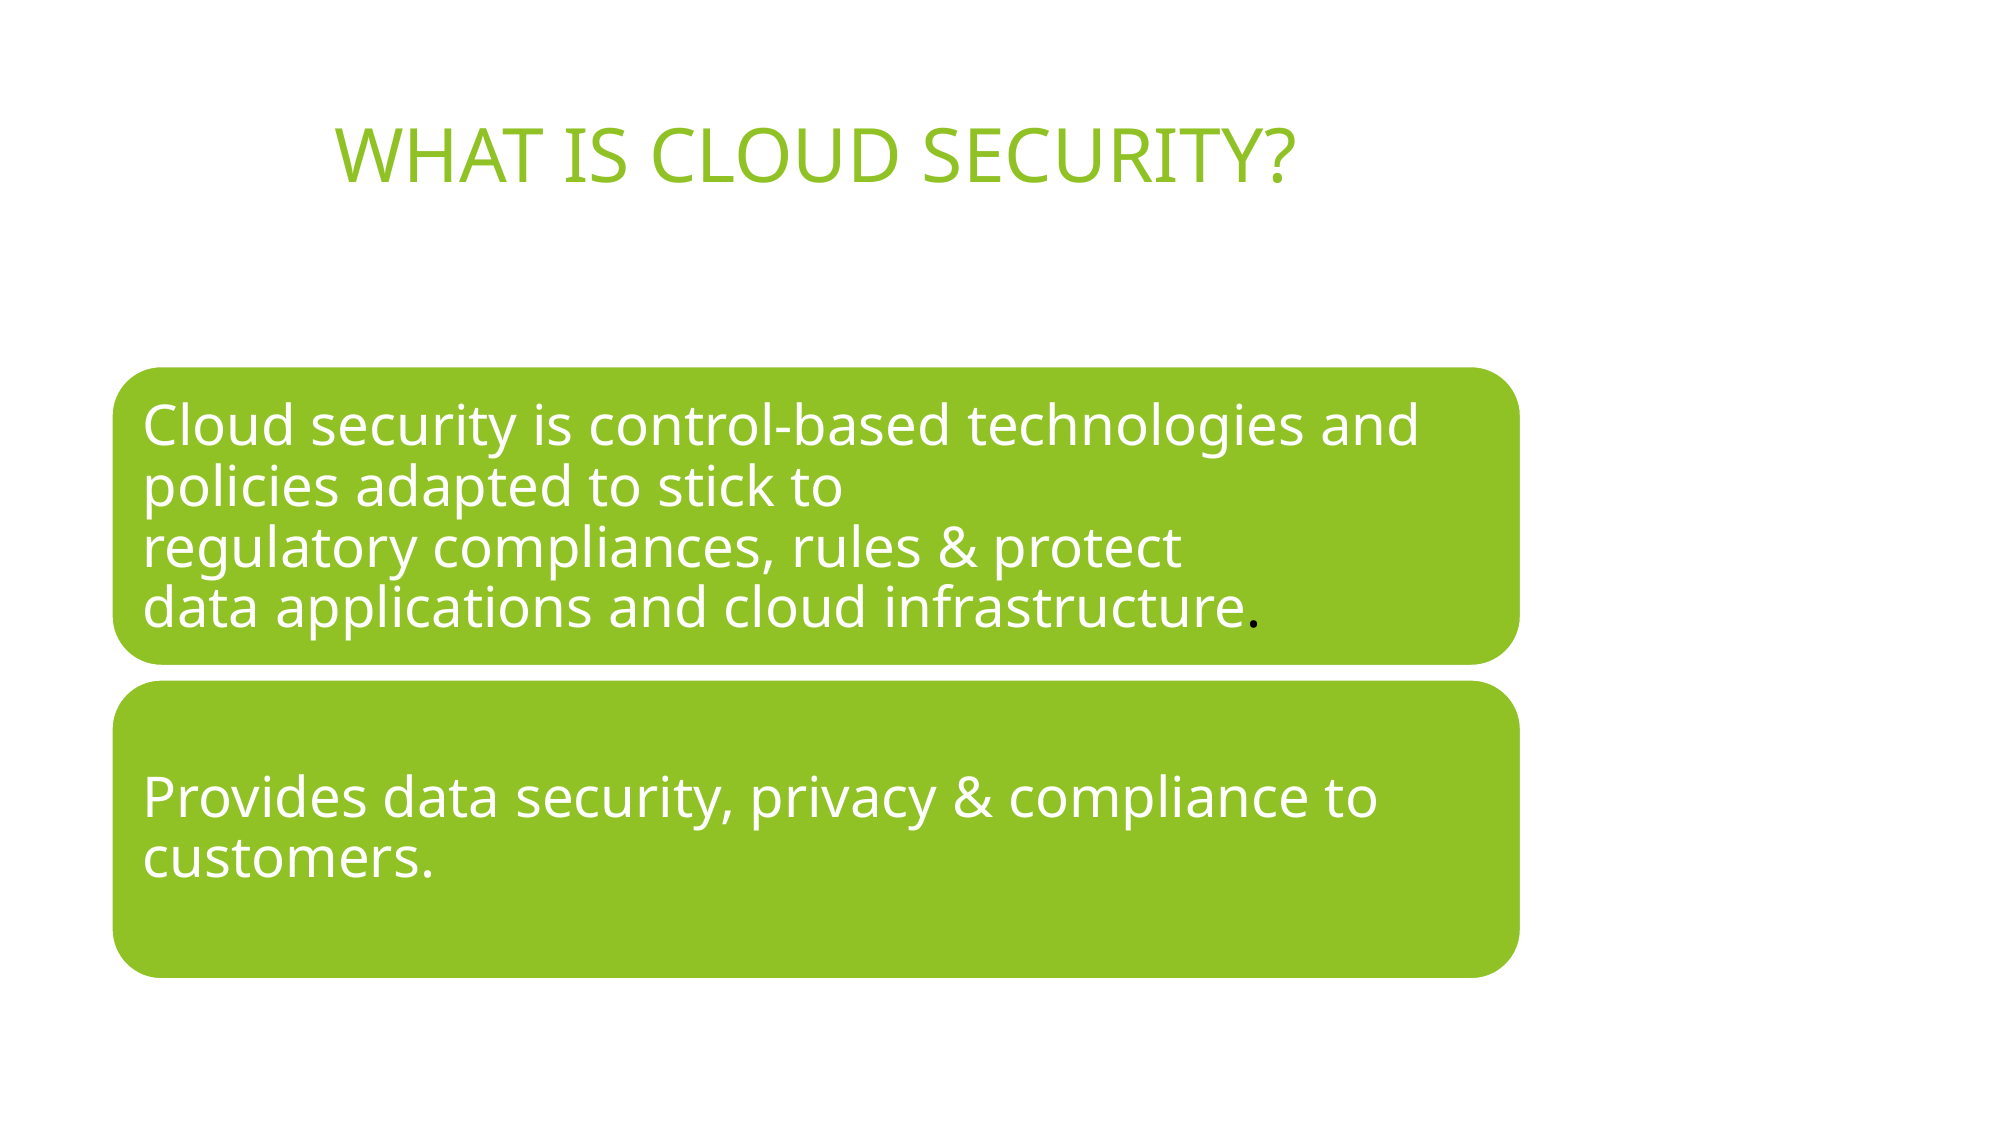

# WHAT IS CLOUD SECURITY?
Cloud security is control-based technologies and policies adapted to stick to regulatory compliances, rules & protect data applications and cloud infrastructure.
Provides data security, privacy & compliance to customers.